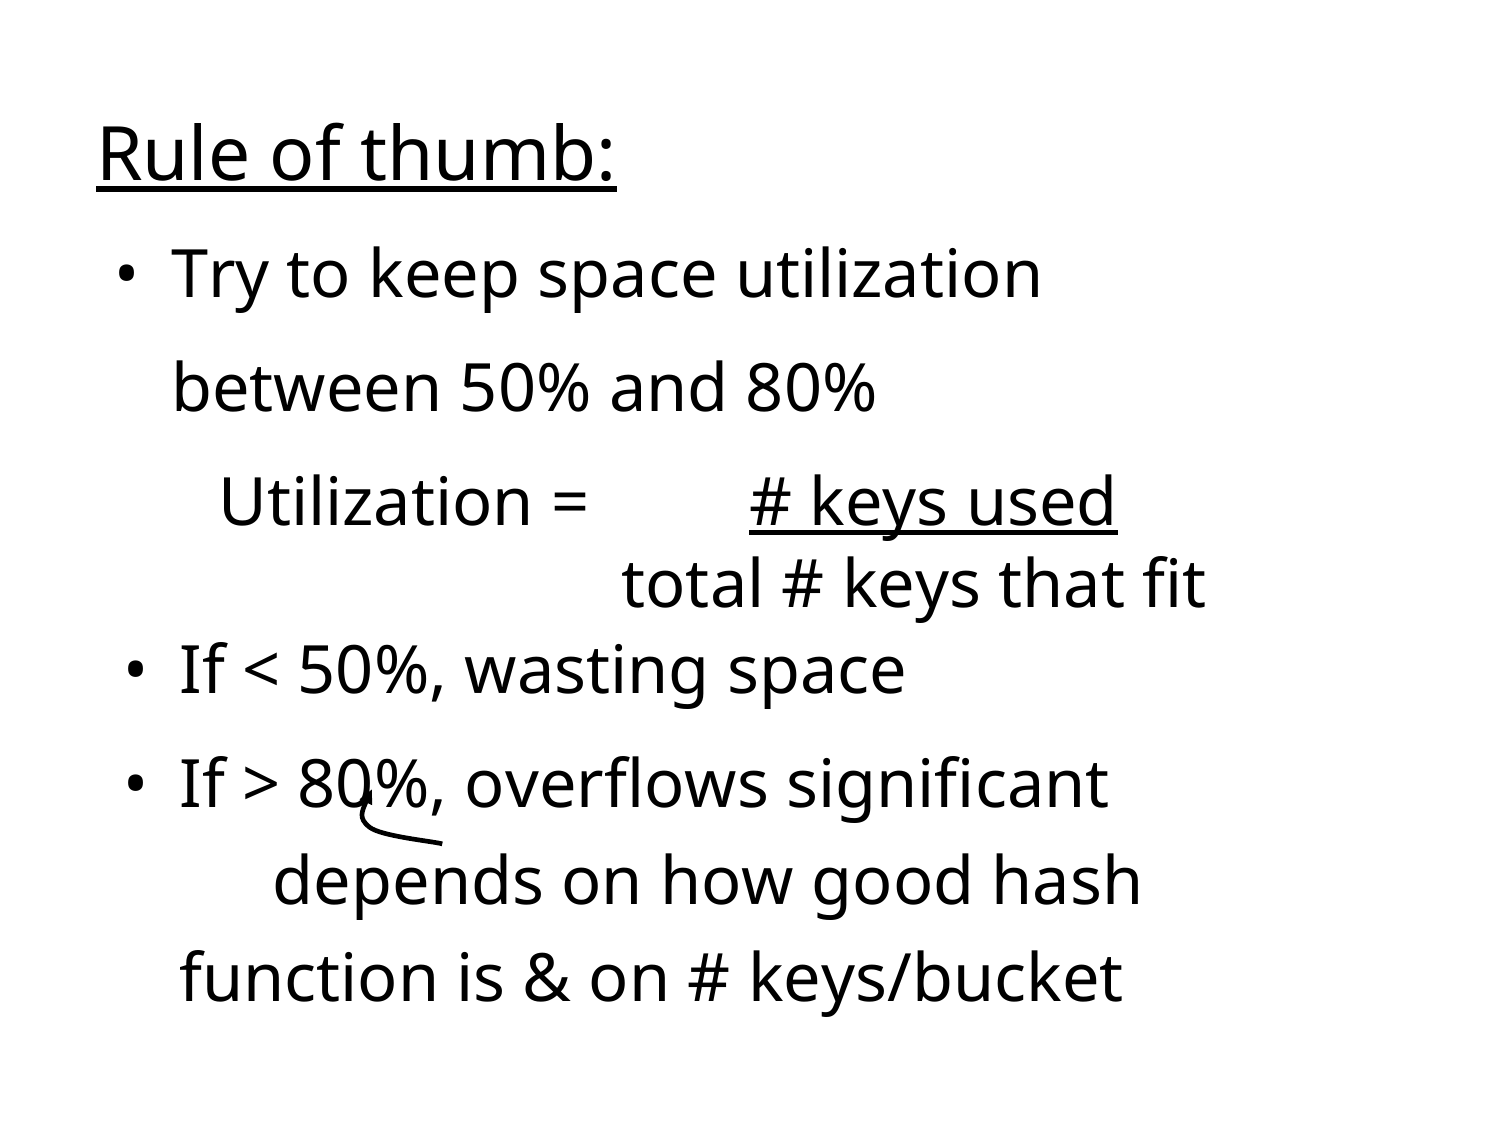

# Rule of thumb:
Try to keep space utilization
	between 50% and 80%
 Utilization = 	 # keys used
			 total # keys that fit
If < 50%, wasting space
If > 80%, overflows significant				depends on how good hash			function is & on # keys/bucket